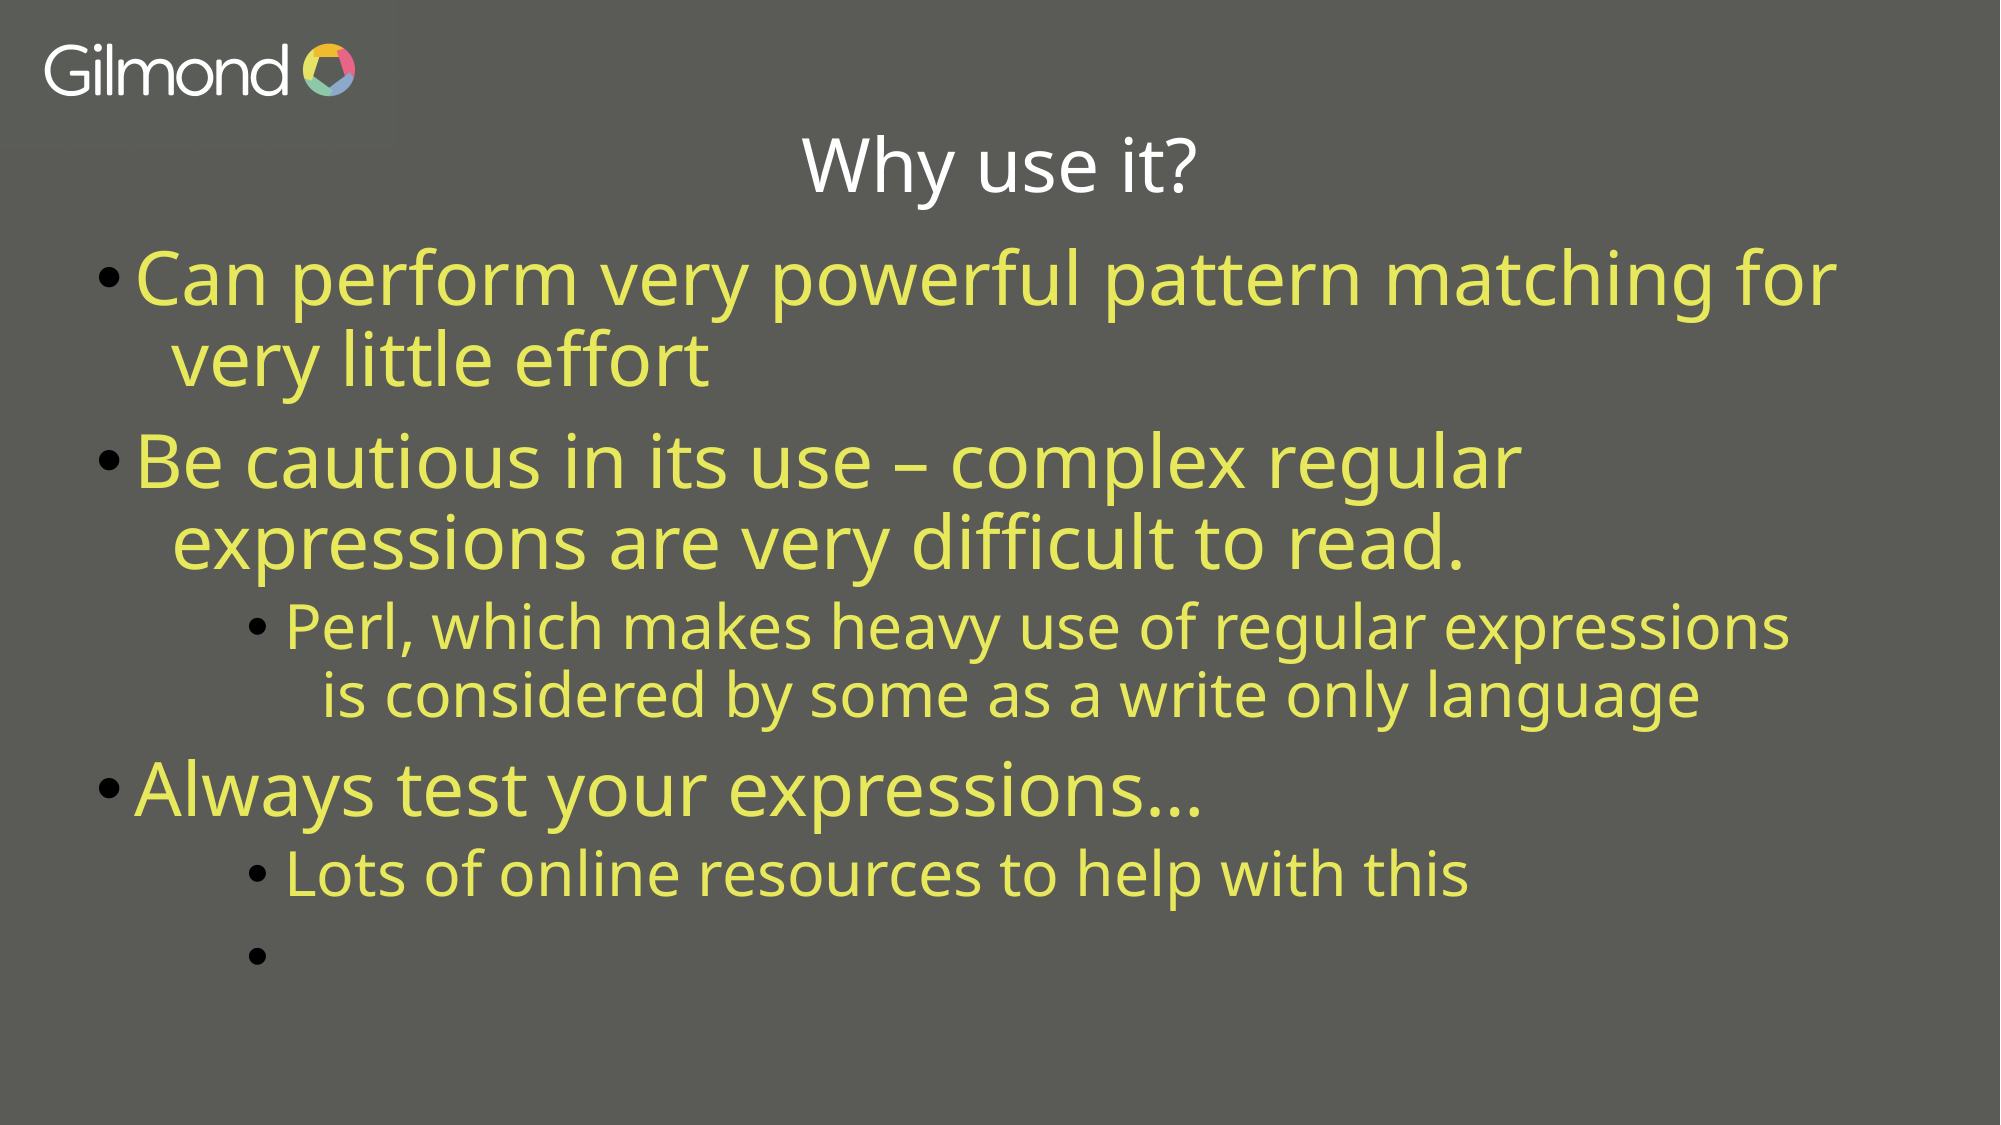

# Why use it?
Can perform very powerful pattern matching for very little effort
Be cautious in its use – complex regular expressions are very difficult to read.
Perl, which makes heavy use of regular expressions is considered by some as a write only language
Always test your expressions…
Lots of online resources to help with this